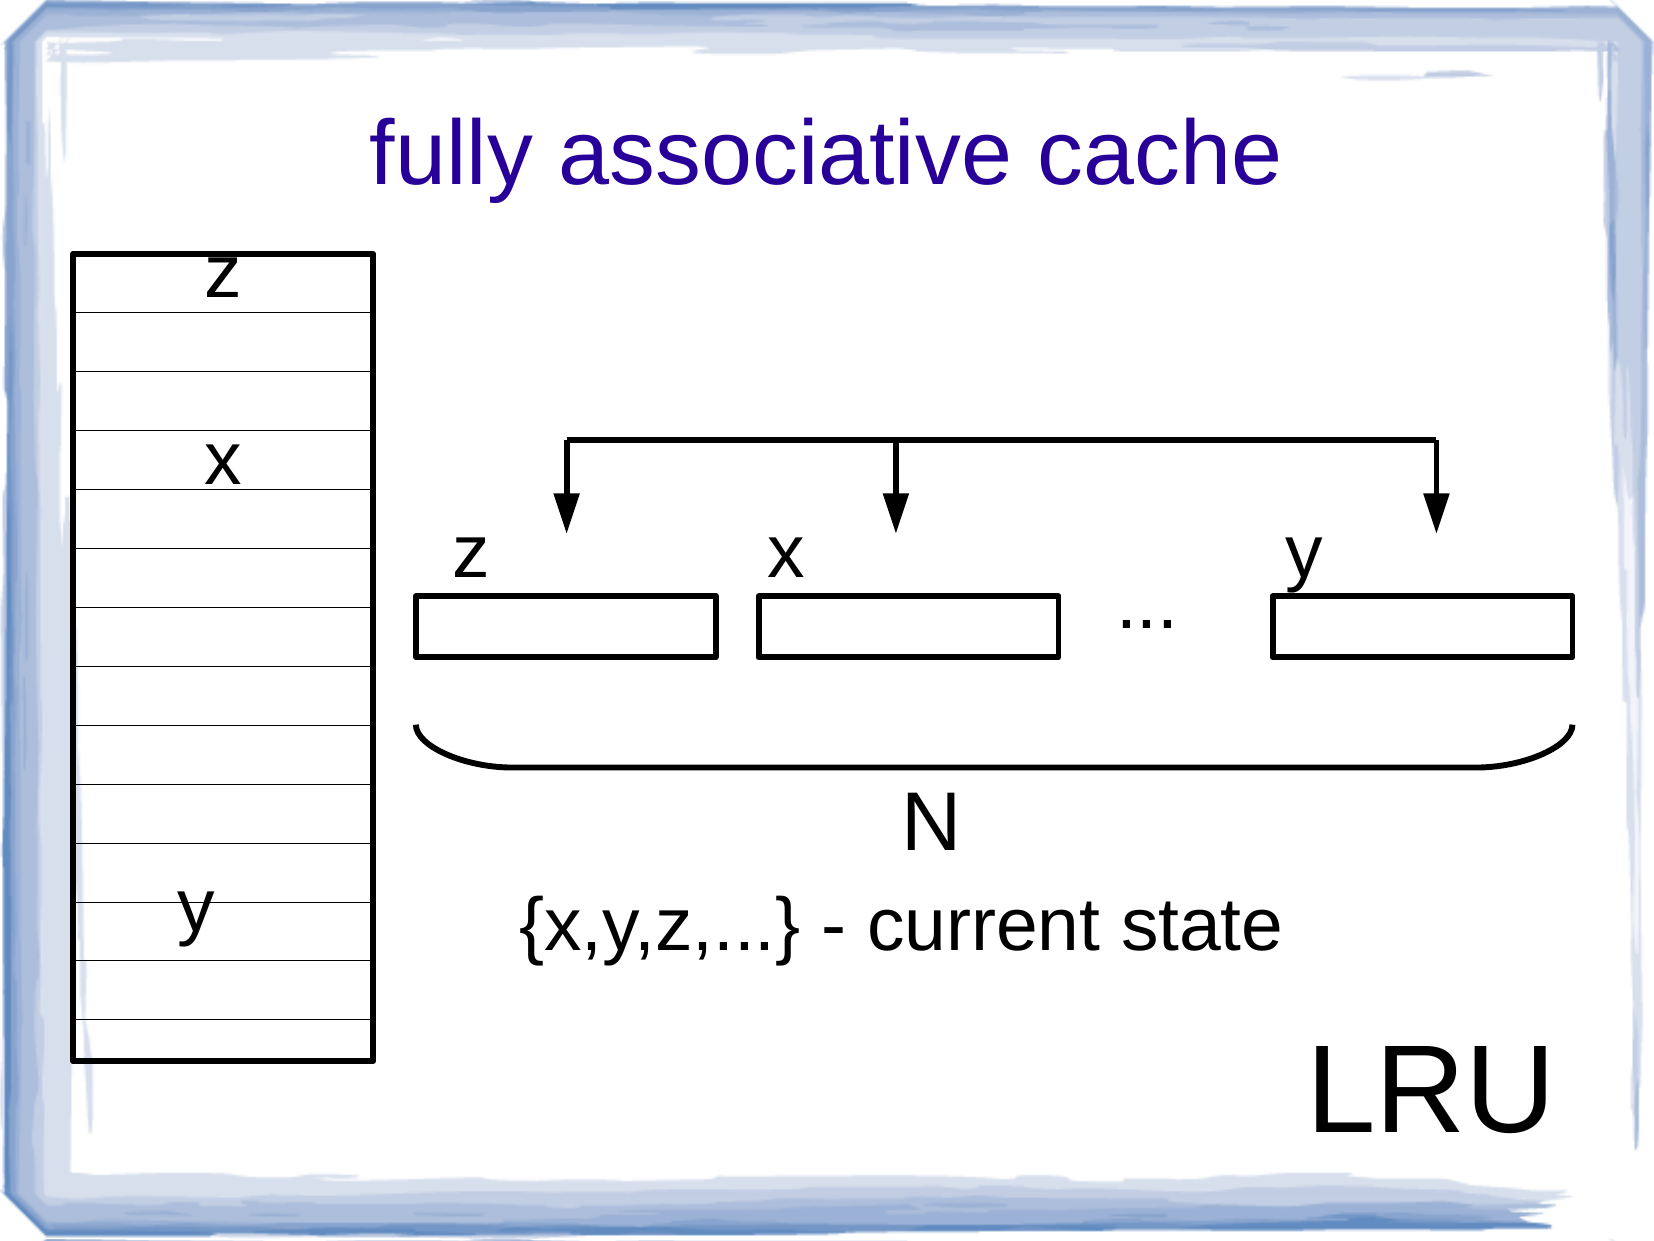

# fully associative cache
z
x
z
x
y
...
N
y
{x,y,z,...} - current state
LRU